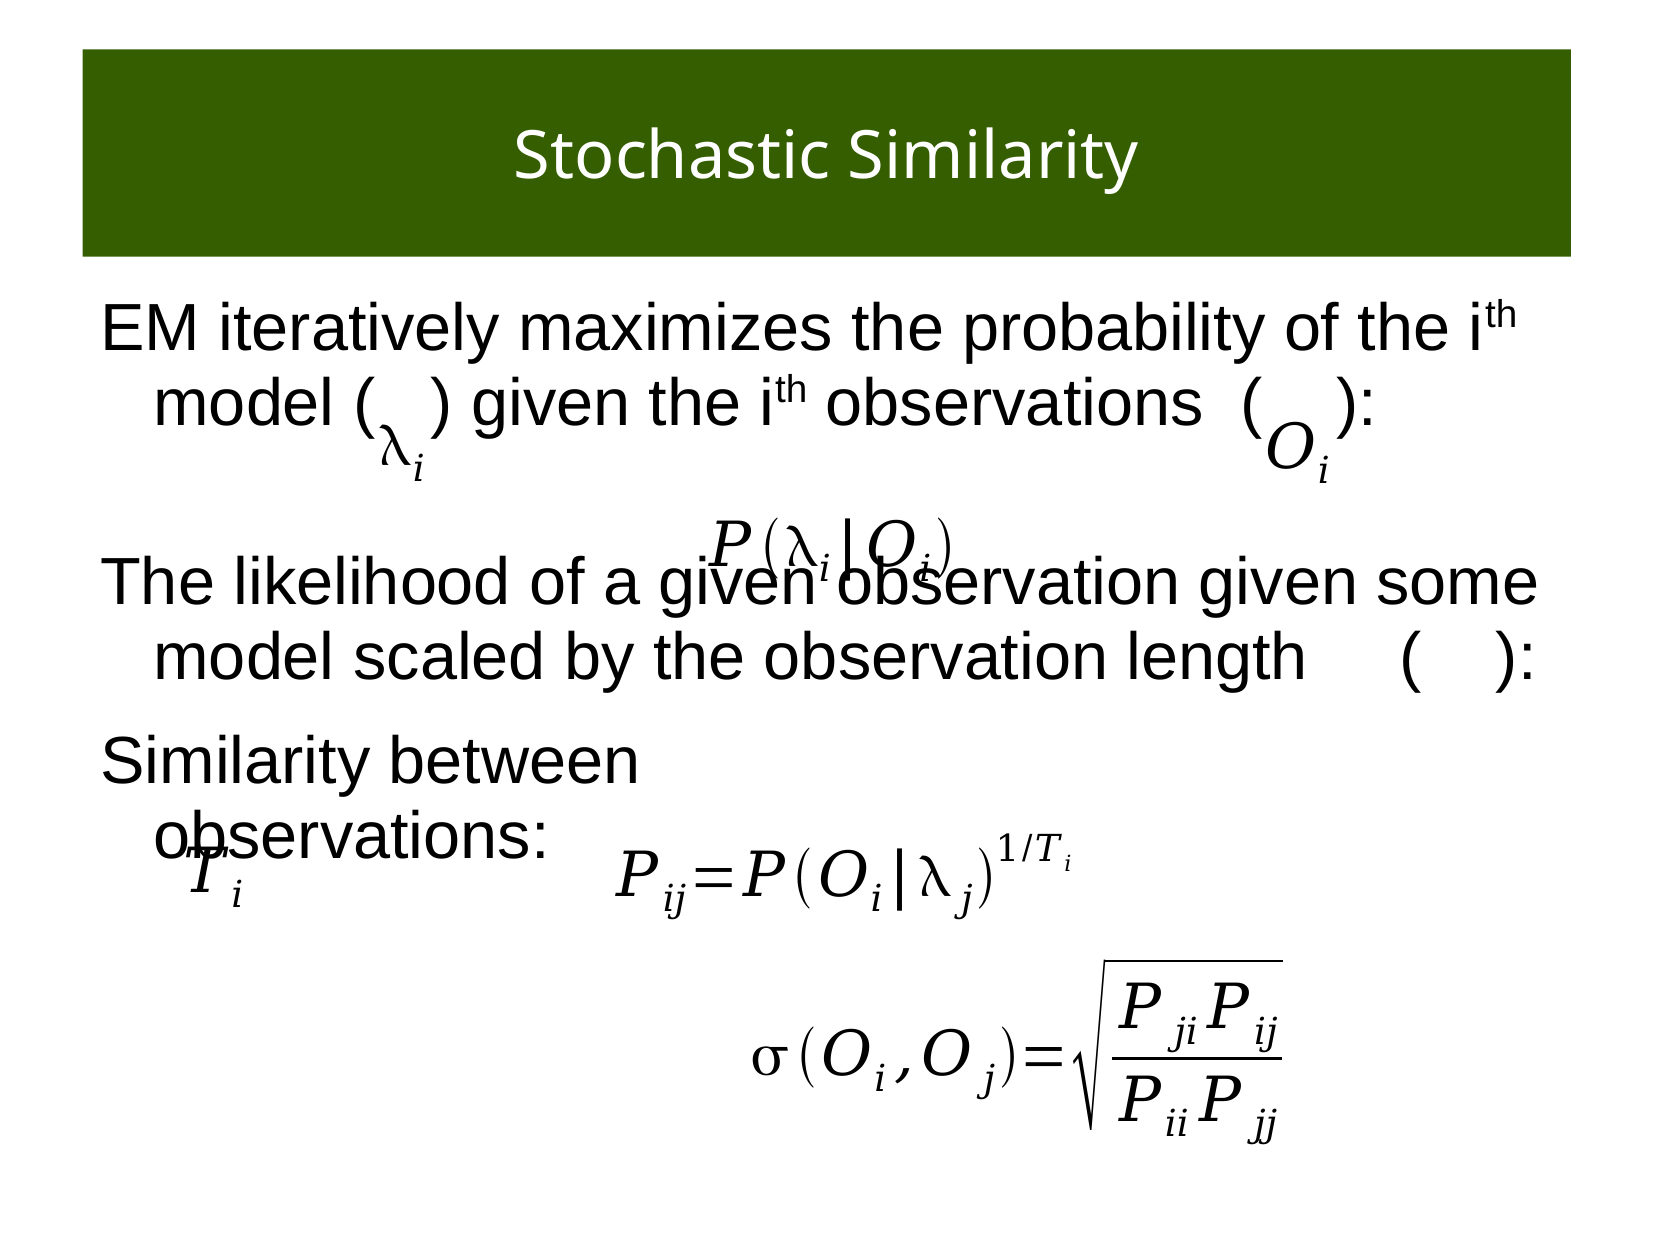

#
Stochastic Similarity
EM iteratively maximizes the probability of the ith model ( ) given the ith observations ( ):
The likelihood of a given observation given some model scaled by the observation length ( ):
Similarity between observations: